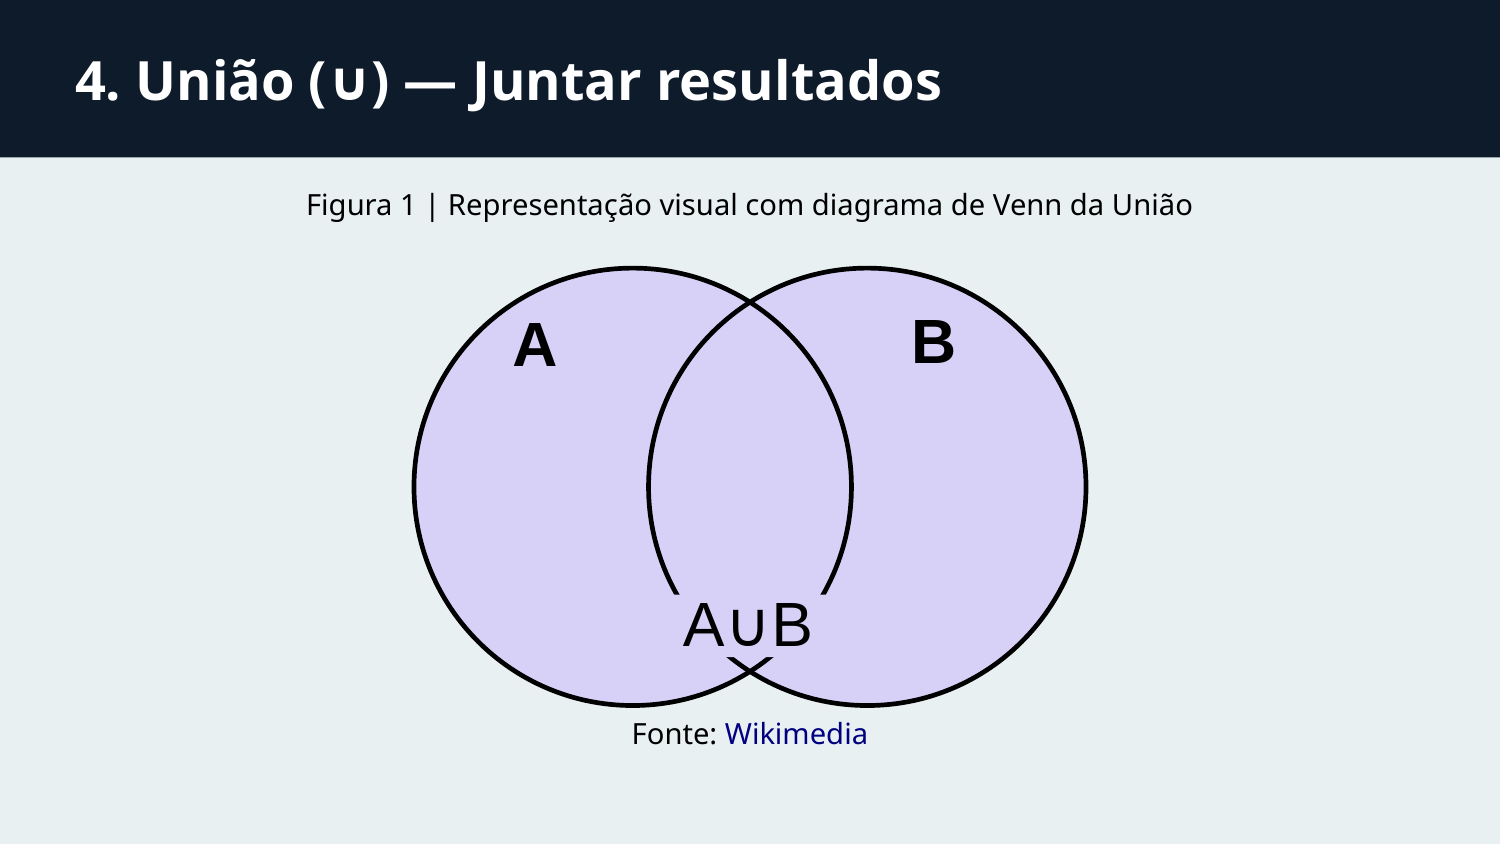

4. União (∪) — Juntar resultados
Figura 1 | Representação visual com diagrama de Venn da União
Fonte: Wikimedia